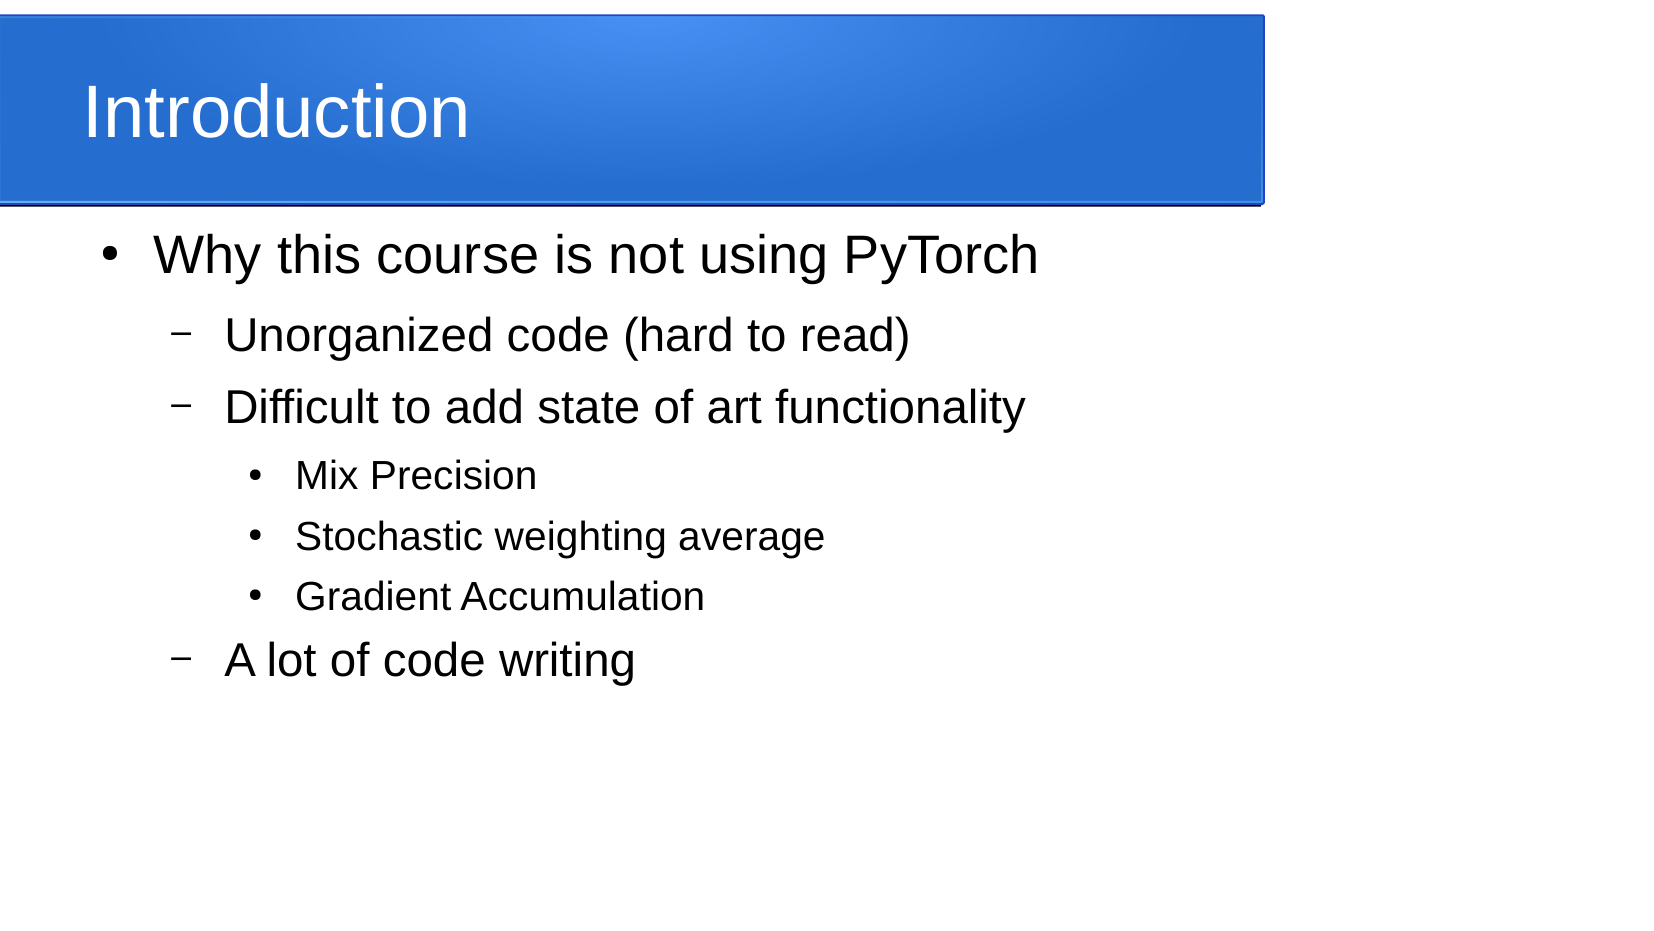

# Introduction
Why this course is not using PyTorch
Unorganized code (hard to read)
Difficult to add state of art functionality
Mix Precision
Stochastic weighting average
Gradient Accumulation
A lot of code writing